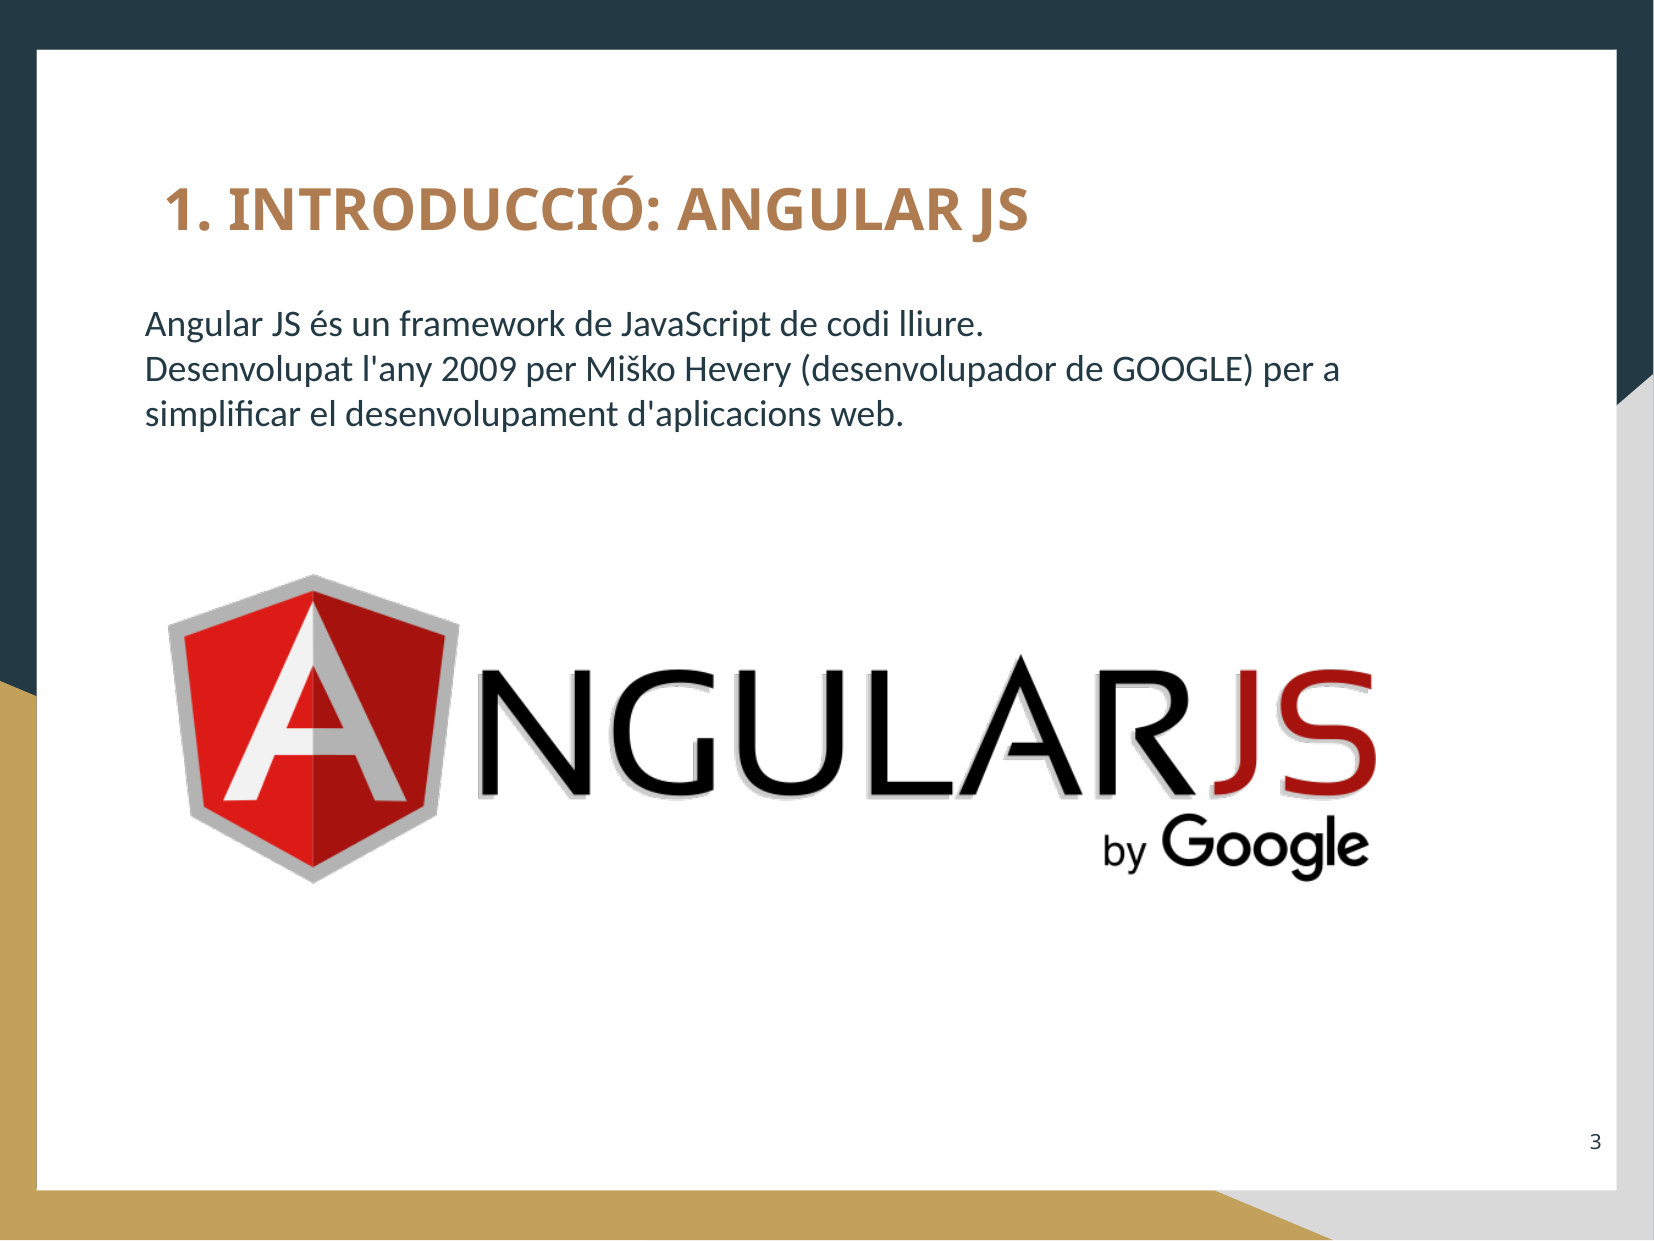

# 1. INTRODUCCIÓ: ANGULAR JS
Angular JS és un framework de JavaScript de codi lliure.
Desenvolupat l'any 2009 per Miško Hevery (desenvolupador de GOOGLE) per a simplificar el desenvolupament d'aplicacions web.